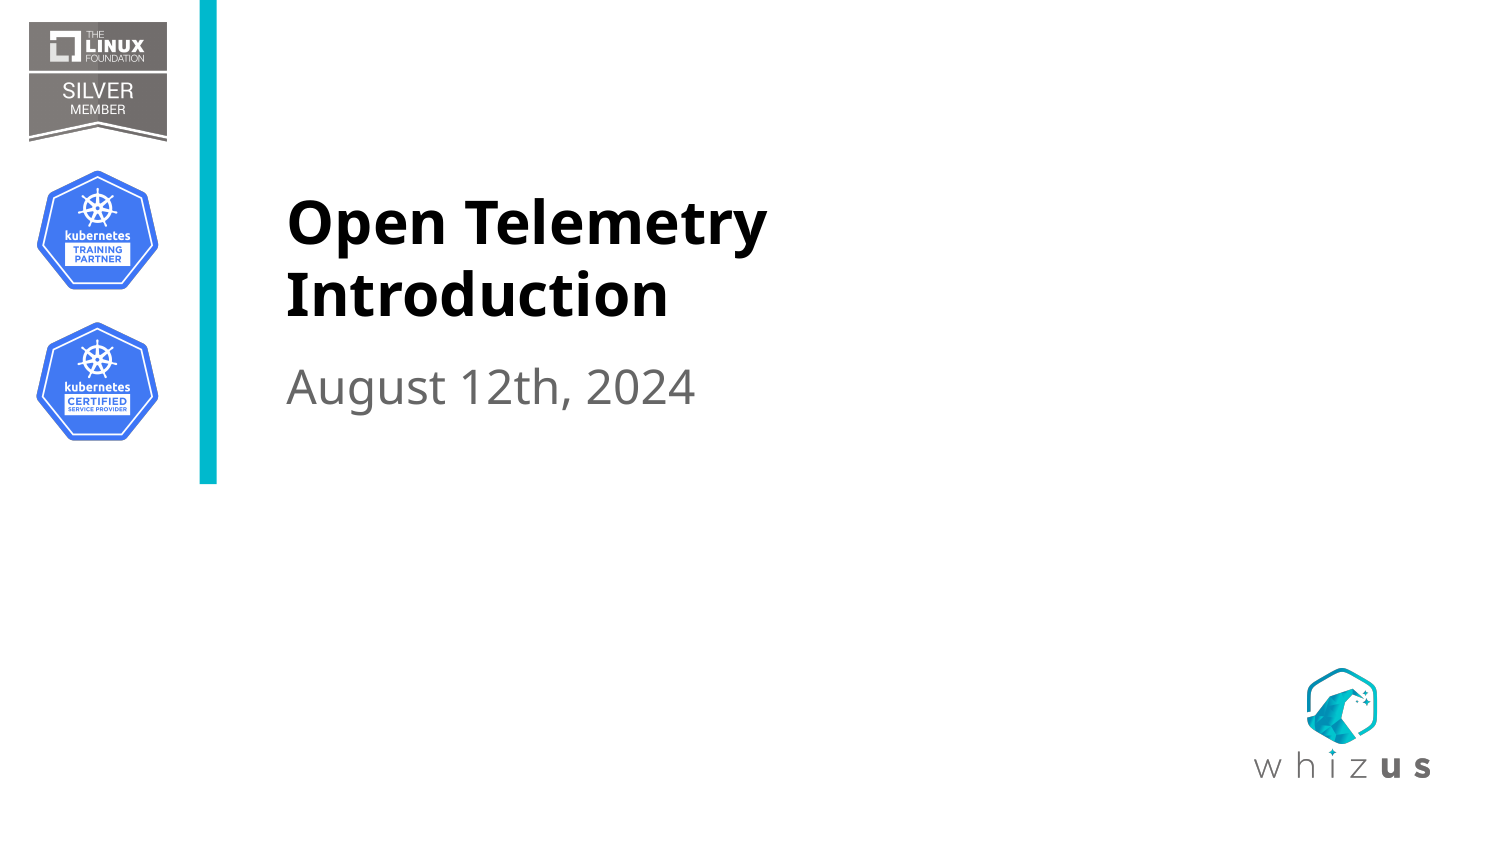

# Open Telemetry Introduction
August 12th, 2024